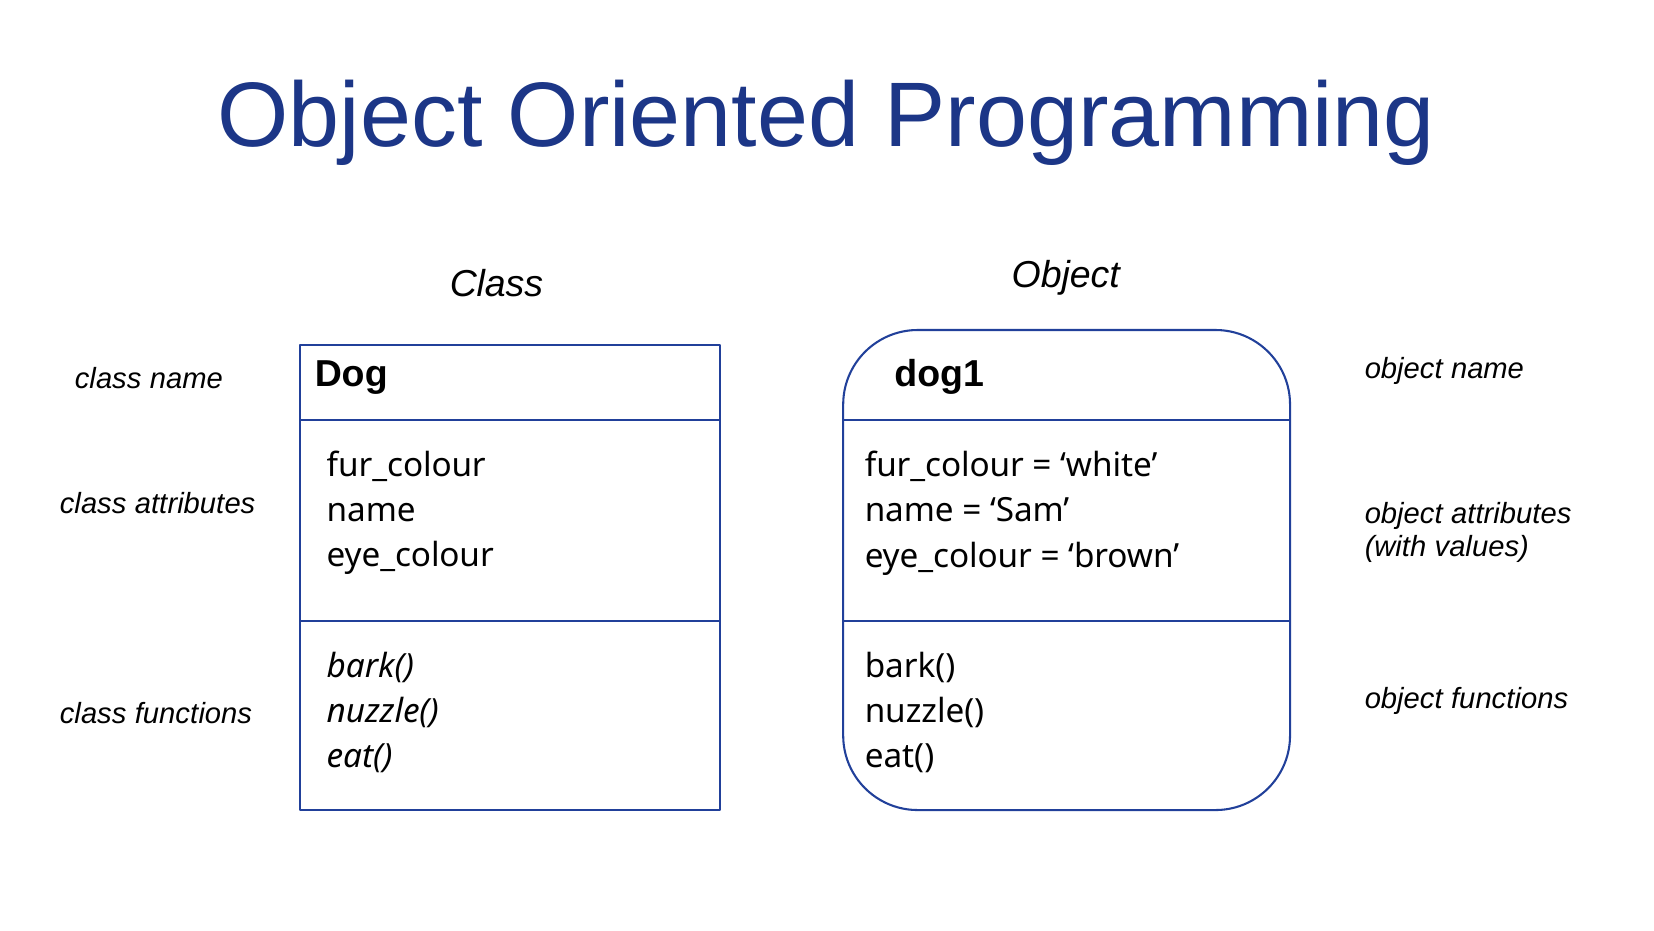

# Object Oriented Programming
Object
Class
dog1
fur_colour = ‘white’
name = ‘Sam’
eye_colour = ‘brown’
bark()
nuzzle()
eat()
Dog
fur_colour
name
eye_colour
bark()
nuzzle()
eat()
object name
class name
class attributes
object attributes (with values)
object functions
class functions